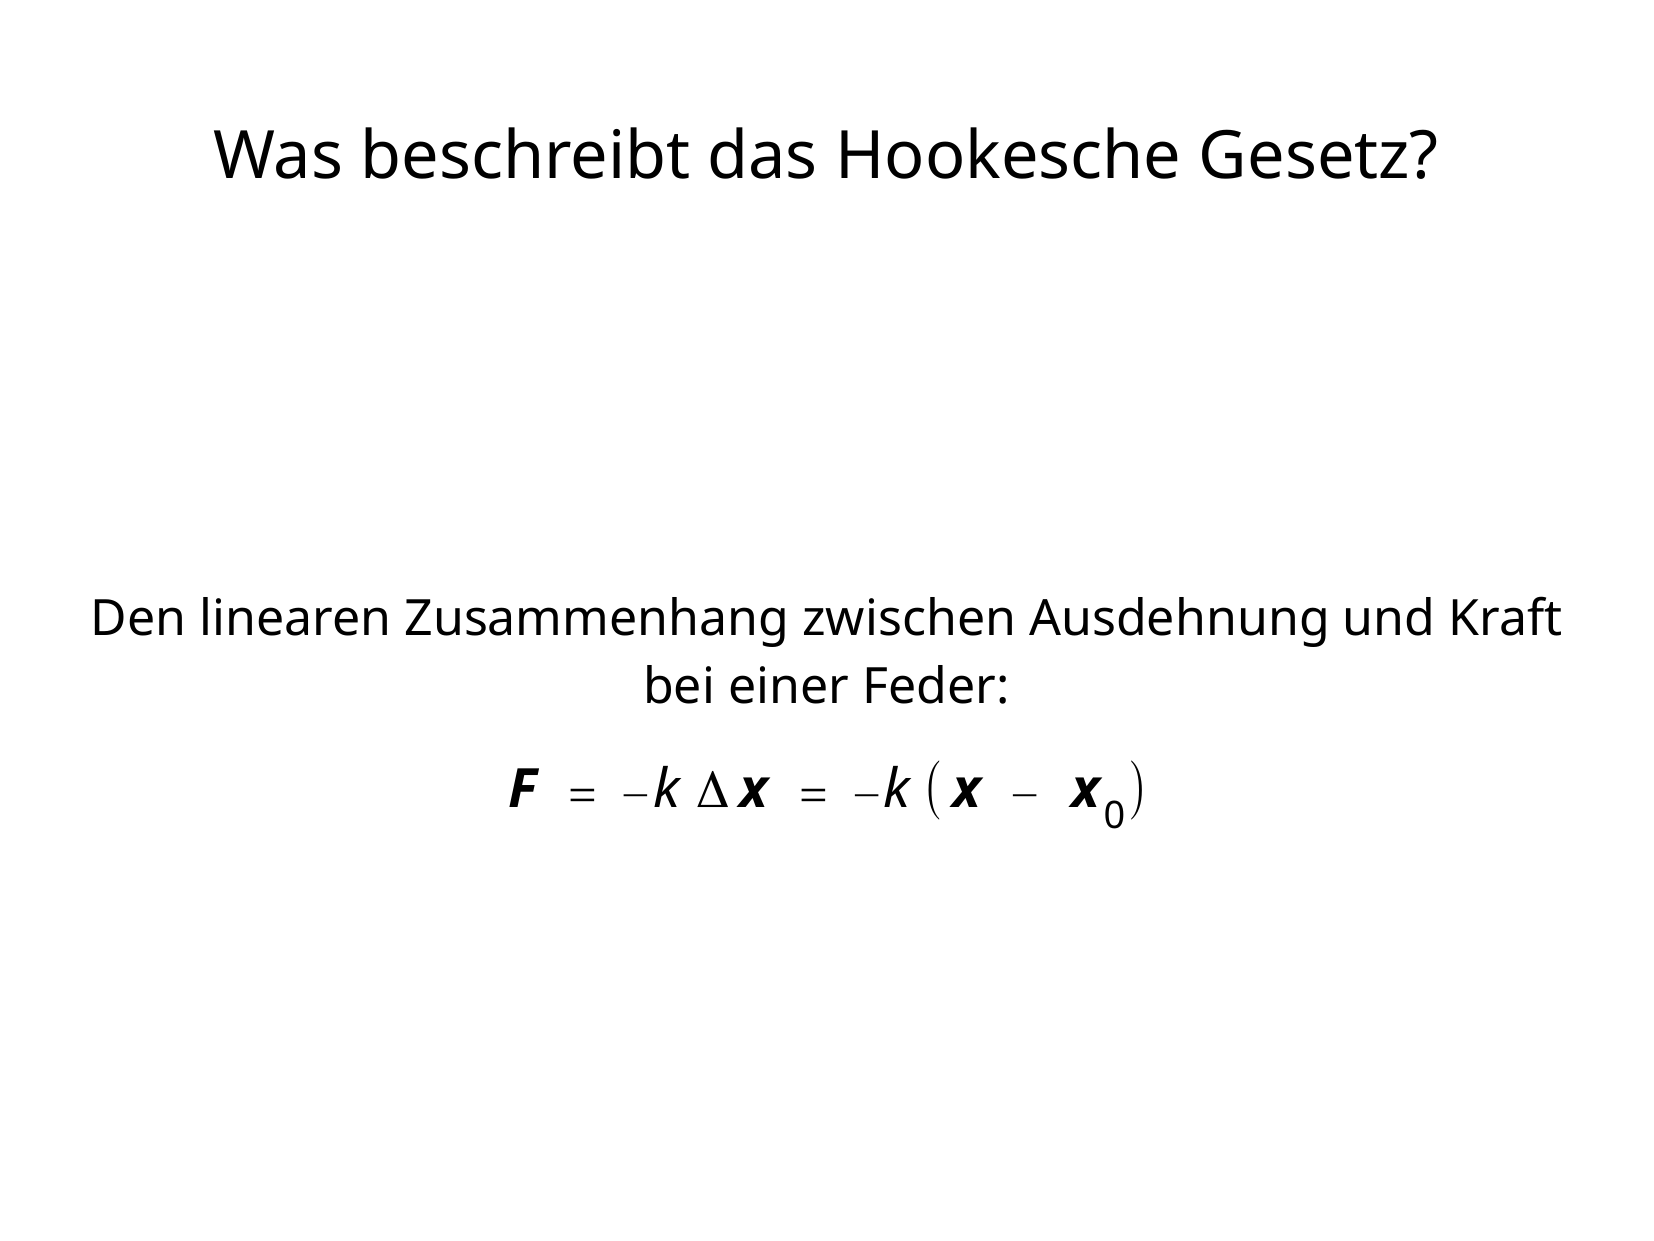

# Was beschreibt das Hookesche Gesetz?
Den linearen Zusammenhang zwischen Ausdehnung und Kraft bei einer Feder: